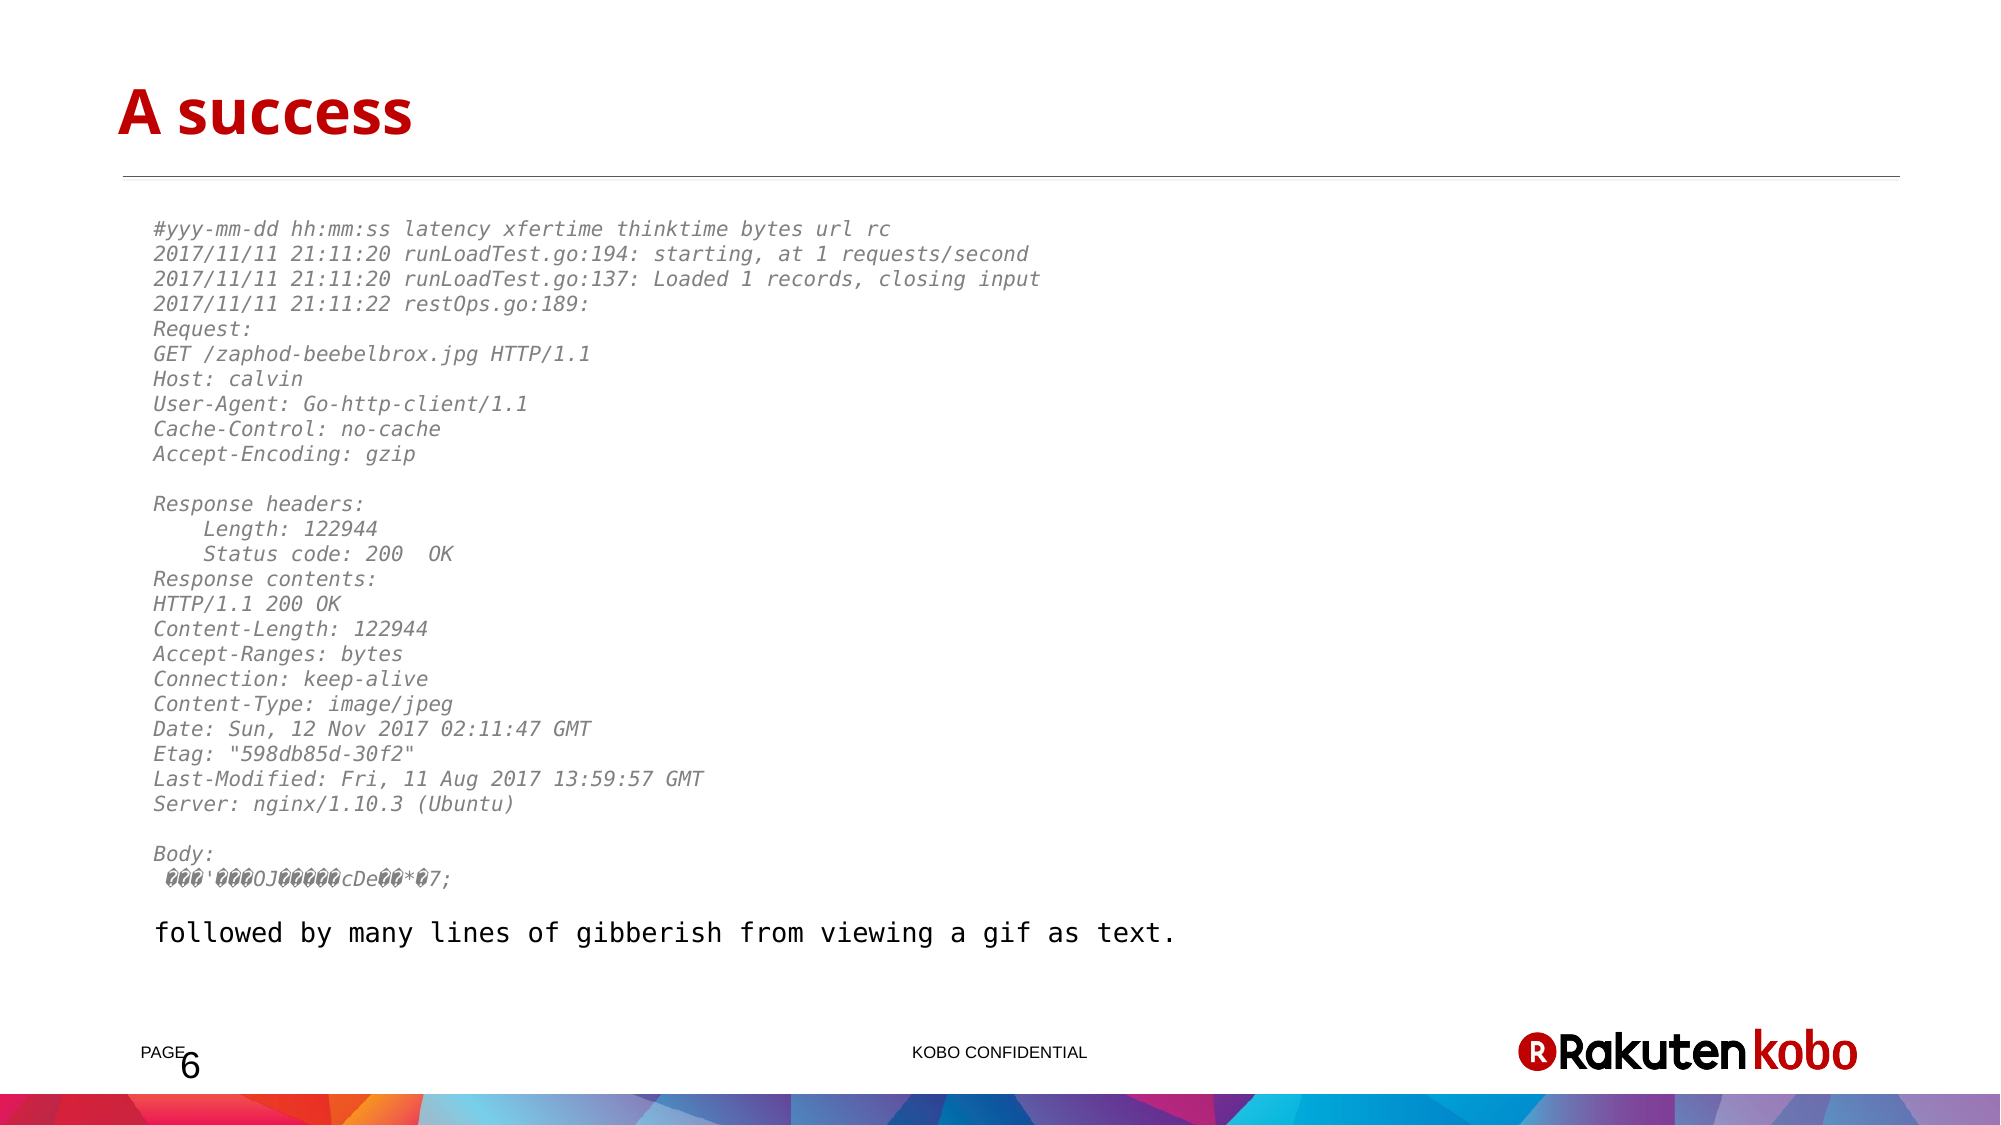

# A success
#yyy-mm-dd hh:mm:ss latency xfertime thinktime bytes url rc
2017/11/11 21:11:20 runLoadTest.go:194: starting, at 1 requests/second
2017/11/11 21:11:20 runLoadTest.go:137: Loaded 1 records, closing input
2017/11/11 21:11:22 restOps.go:189:
Request:
GET /zaphod-beebelbrox.jpg HTTP/1.1
Host: calvin
User-Agent: Go-http-client/1.1
Cache-Control: no-cache
Accept-Encoding: gzip
Response headers:
 Length: 122944
 Status code: 200 OK
Response contents:
HTTP/1.1 200 OK
Content-Length: 122944
Accept-Ranges: bytes
Connection: keep-alive
Content-Type: image/jpeg
Date: Sun, 12 Nov 2017 02:11:47 GMT
Etag: "598db85d-30f2"
Last-Modified: Fri, 11 Aug 2017 13:59:57 GMT
Server: nginx/1.10.3 (Ubuntu)
Body:
 ���'���OJ�����cDe��*�7;
followed by many lines of gibberish from viewing a gif as text.